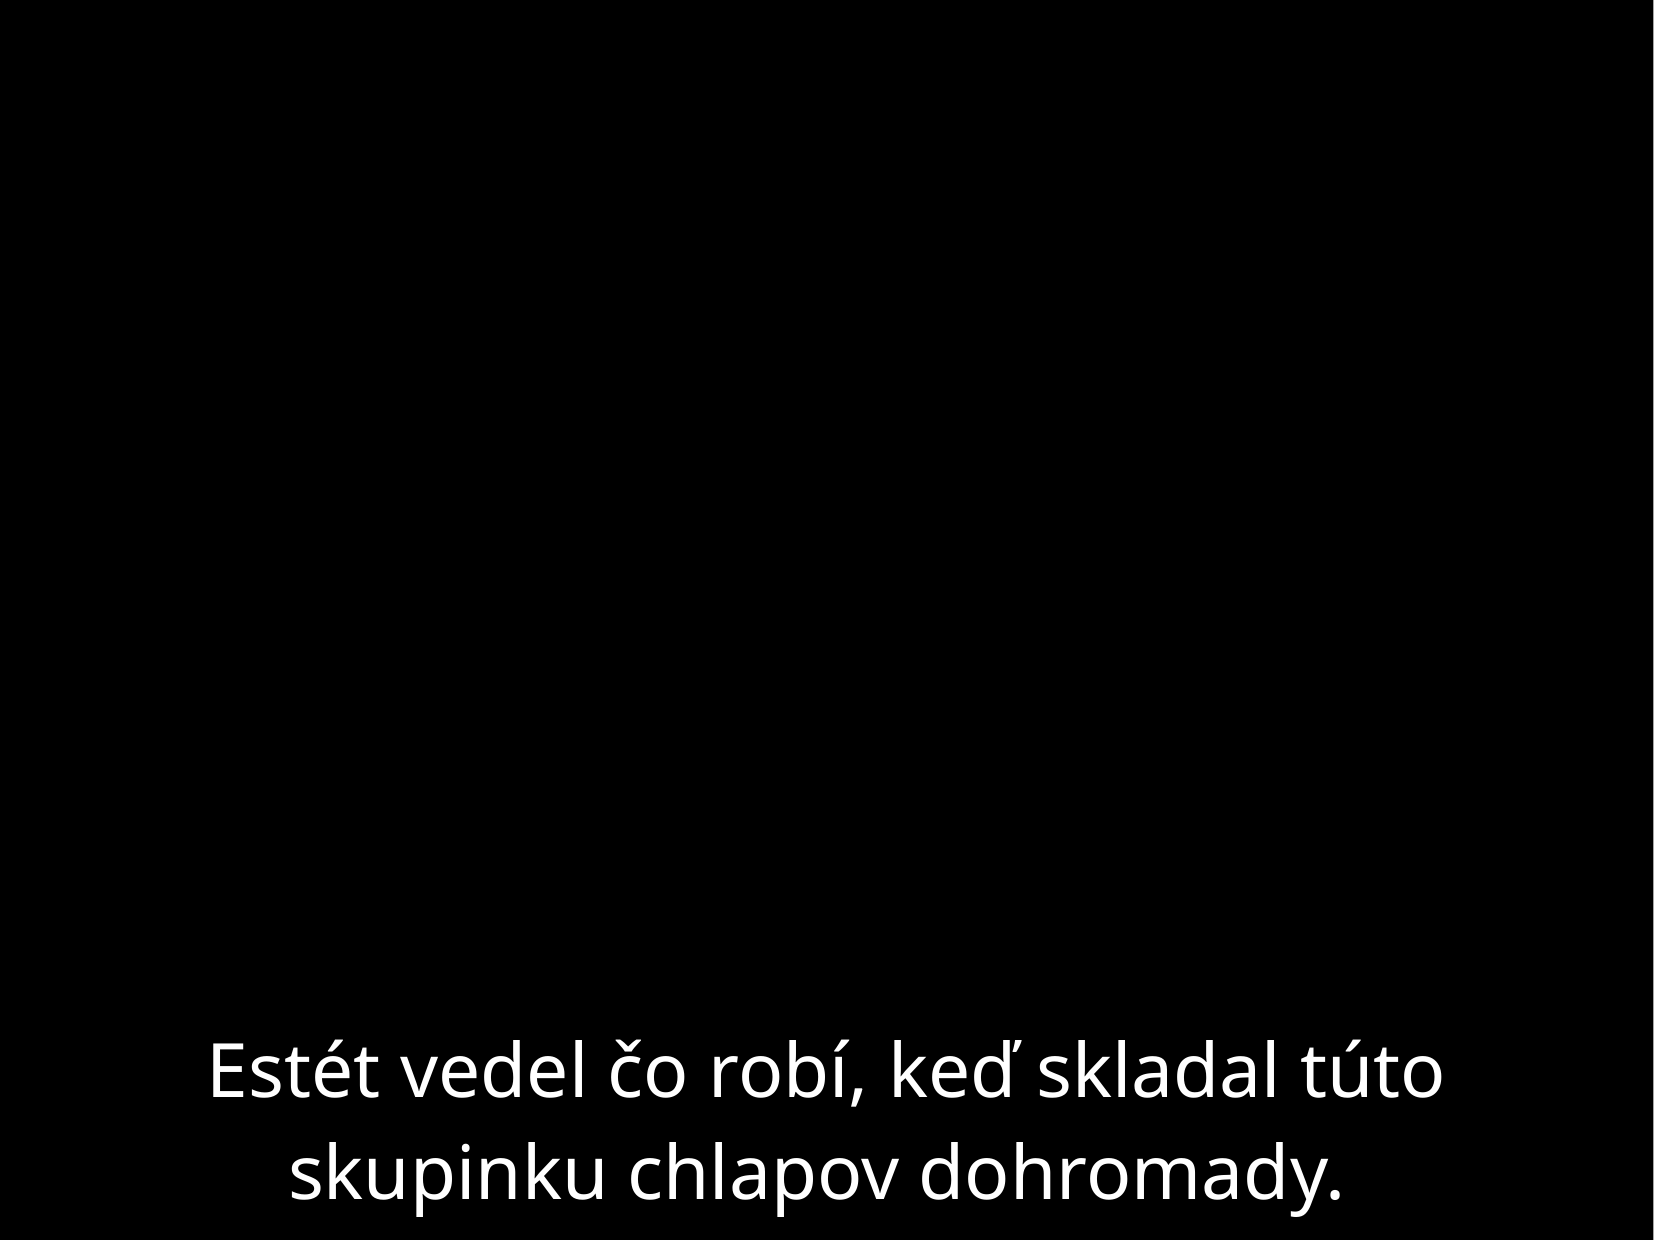

# Estét vedel čo robí, keď skladal túto skupinku chlapov dohromady.